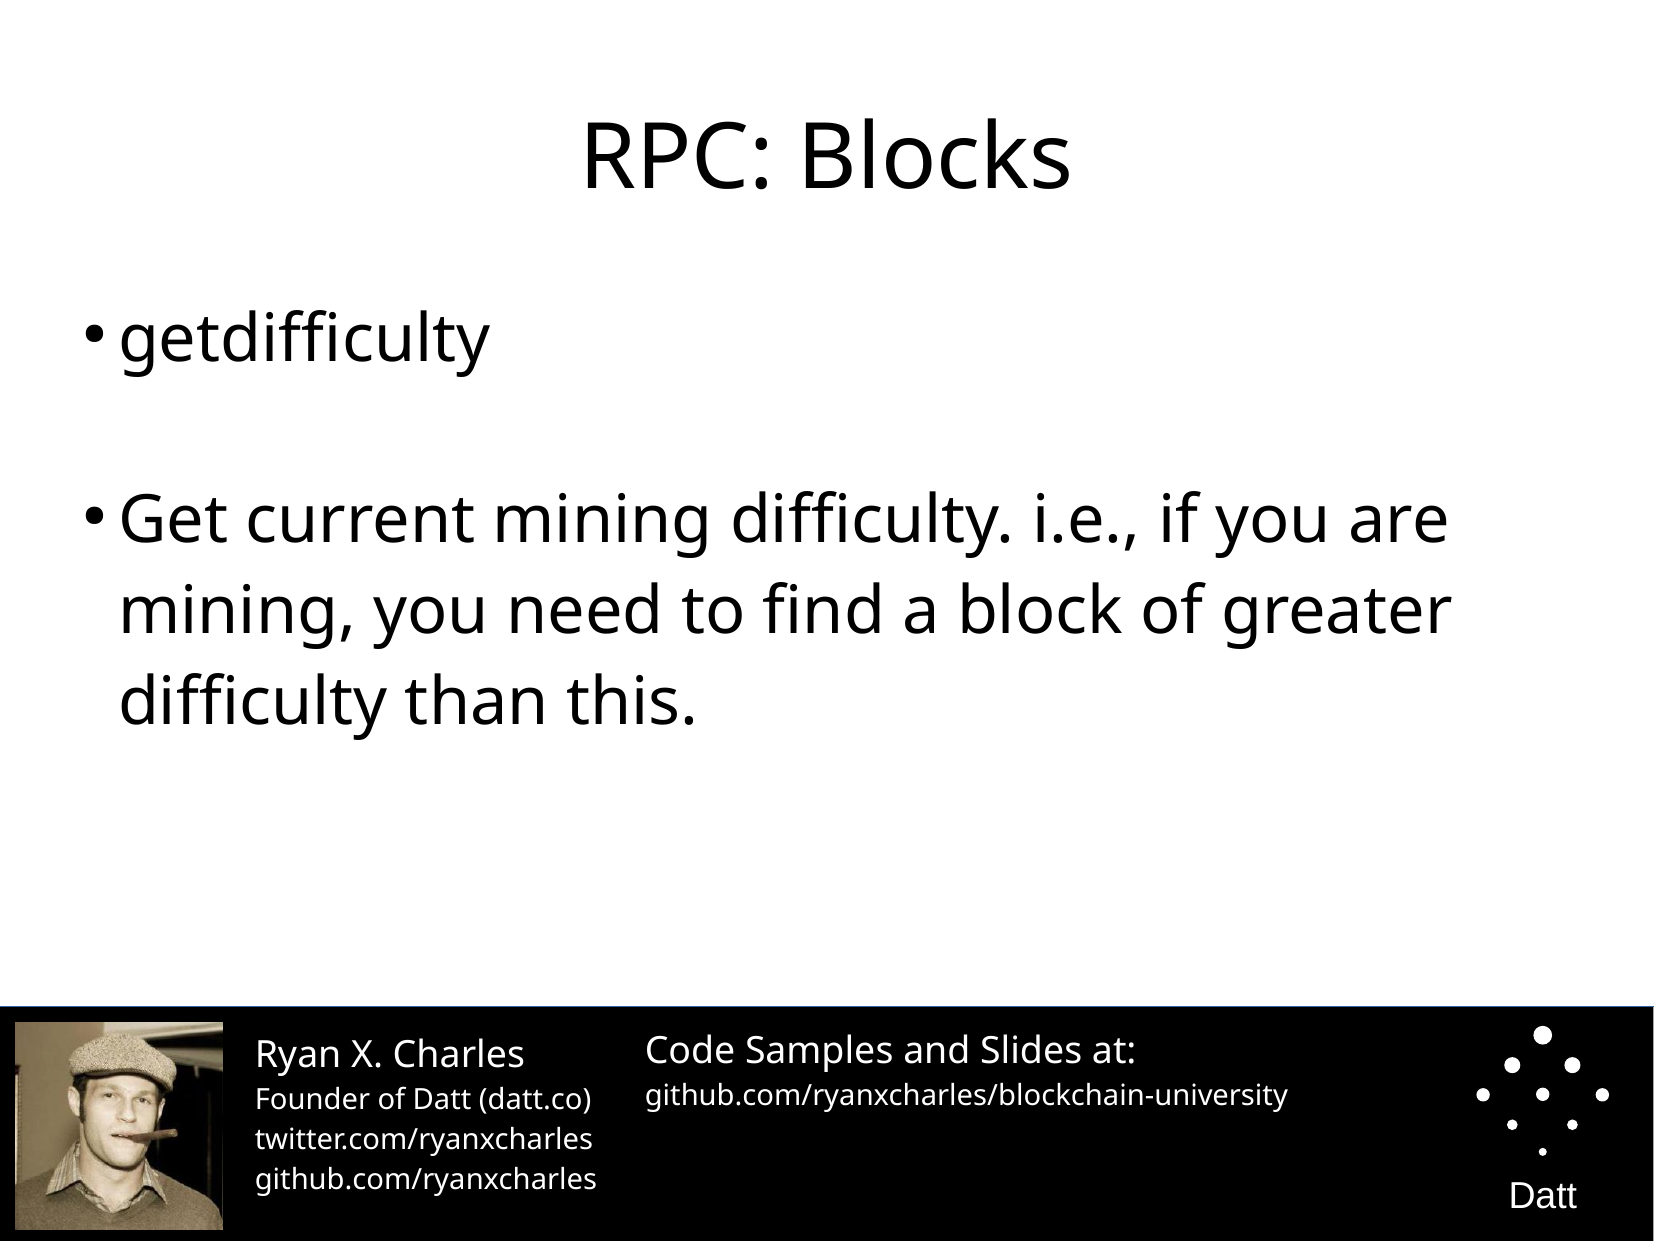

# RPC: Blocks
getdifficulty
Get current mining difficulty. i.e., if you are mining, you need to find a block of greater difficulty than this.
Code Samples and Slides at:
github.com/ryanxcharles/blockchain-university
Ryan X. Charles
Founder of Datt (datt.co)
twitter.com/ryanxcharles
github.com/ryanxcharles
Datt